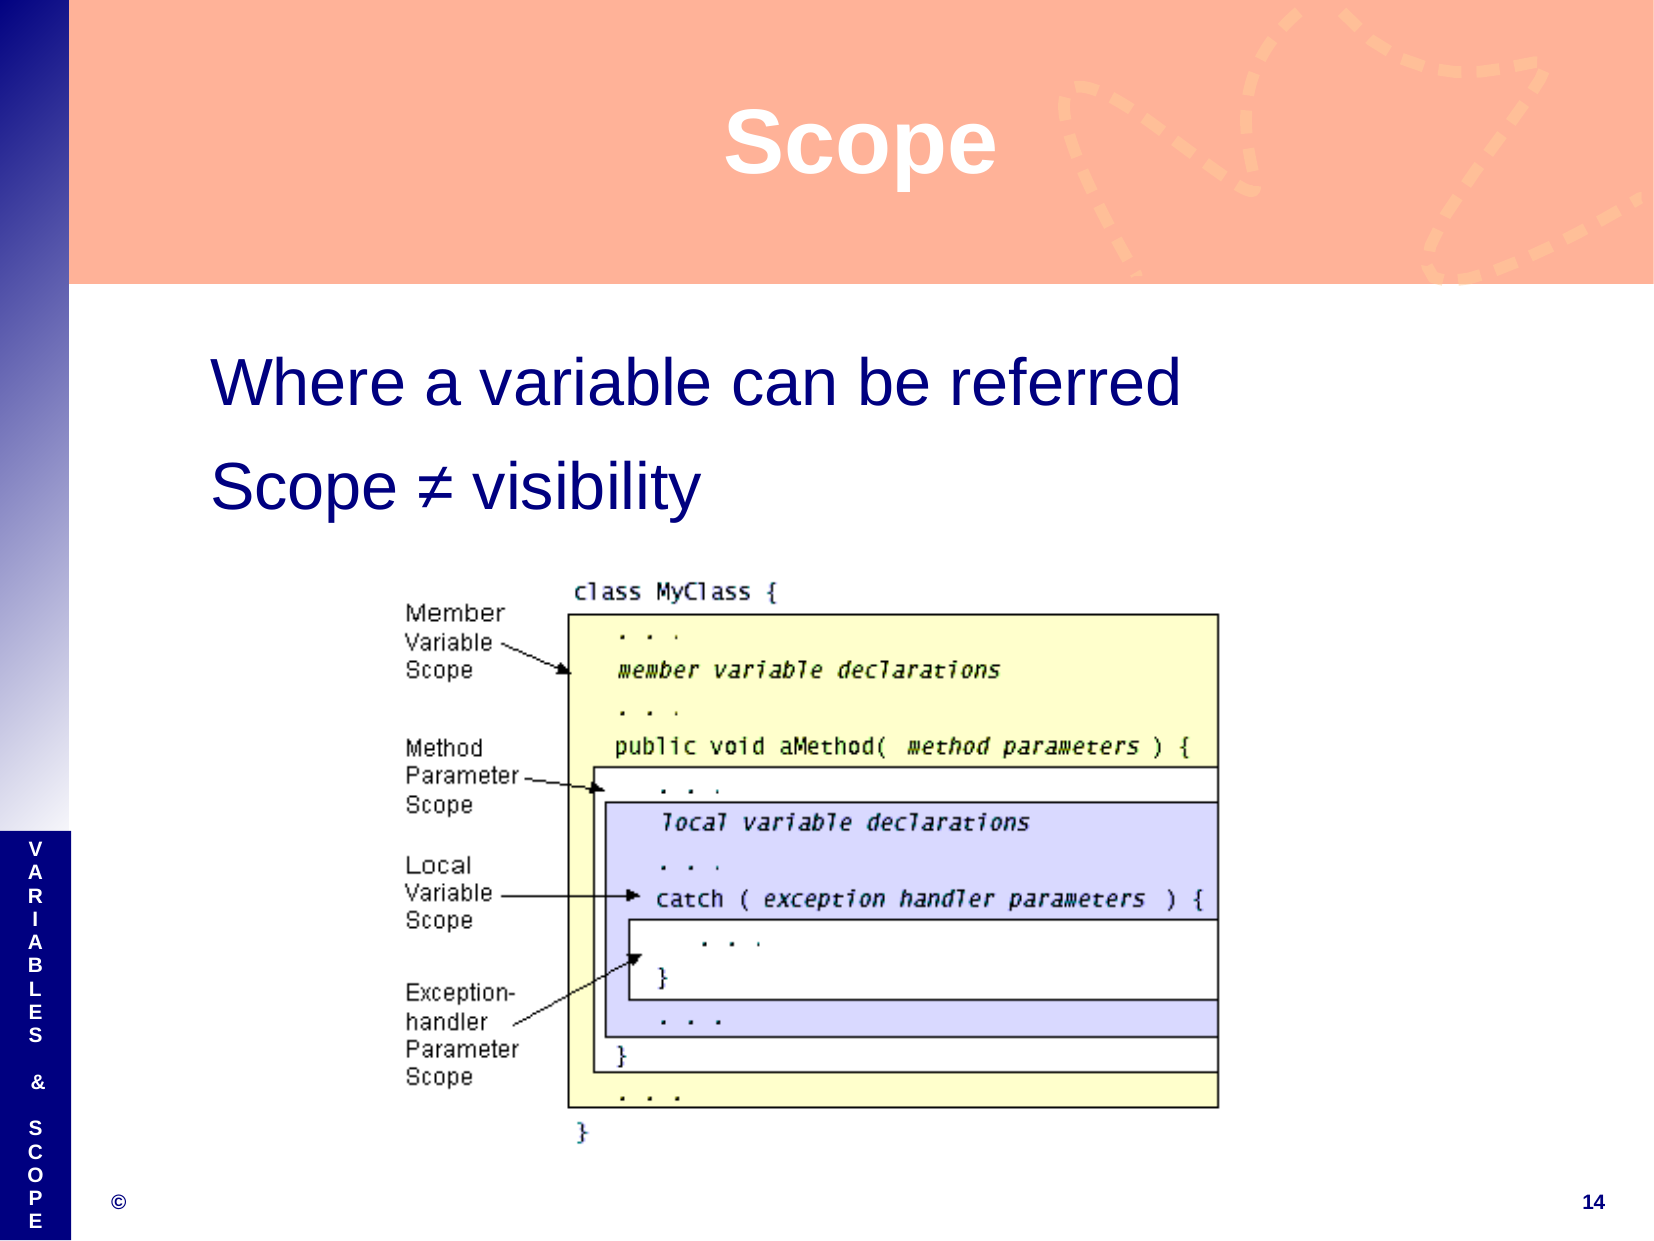

# Scope
Where a variable can be referred
Scope ≠ visibility
V
A
R
I
A
B
L
E
S
 &
S
C
O
P
E